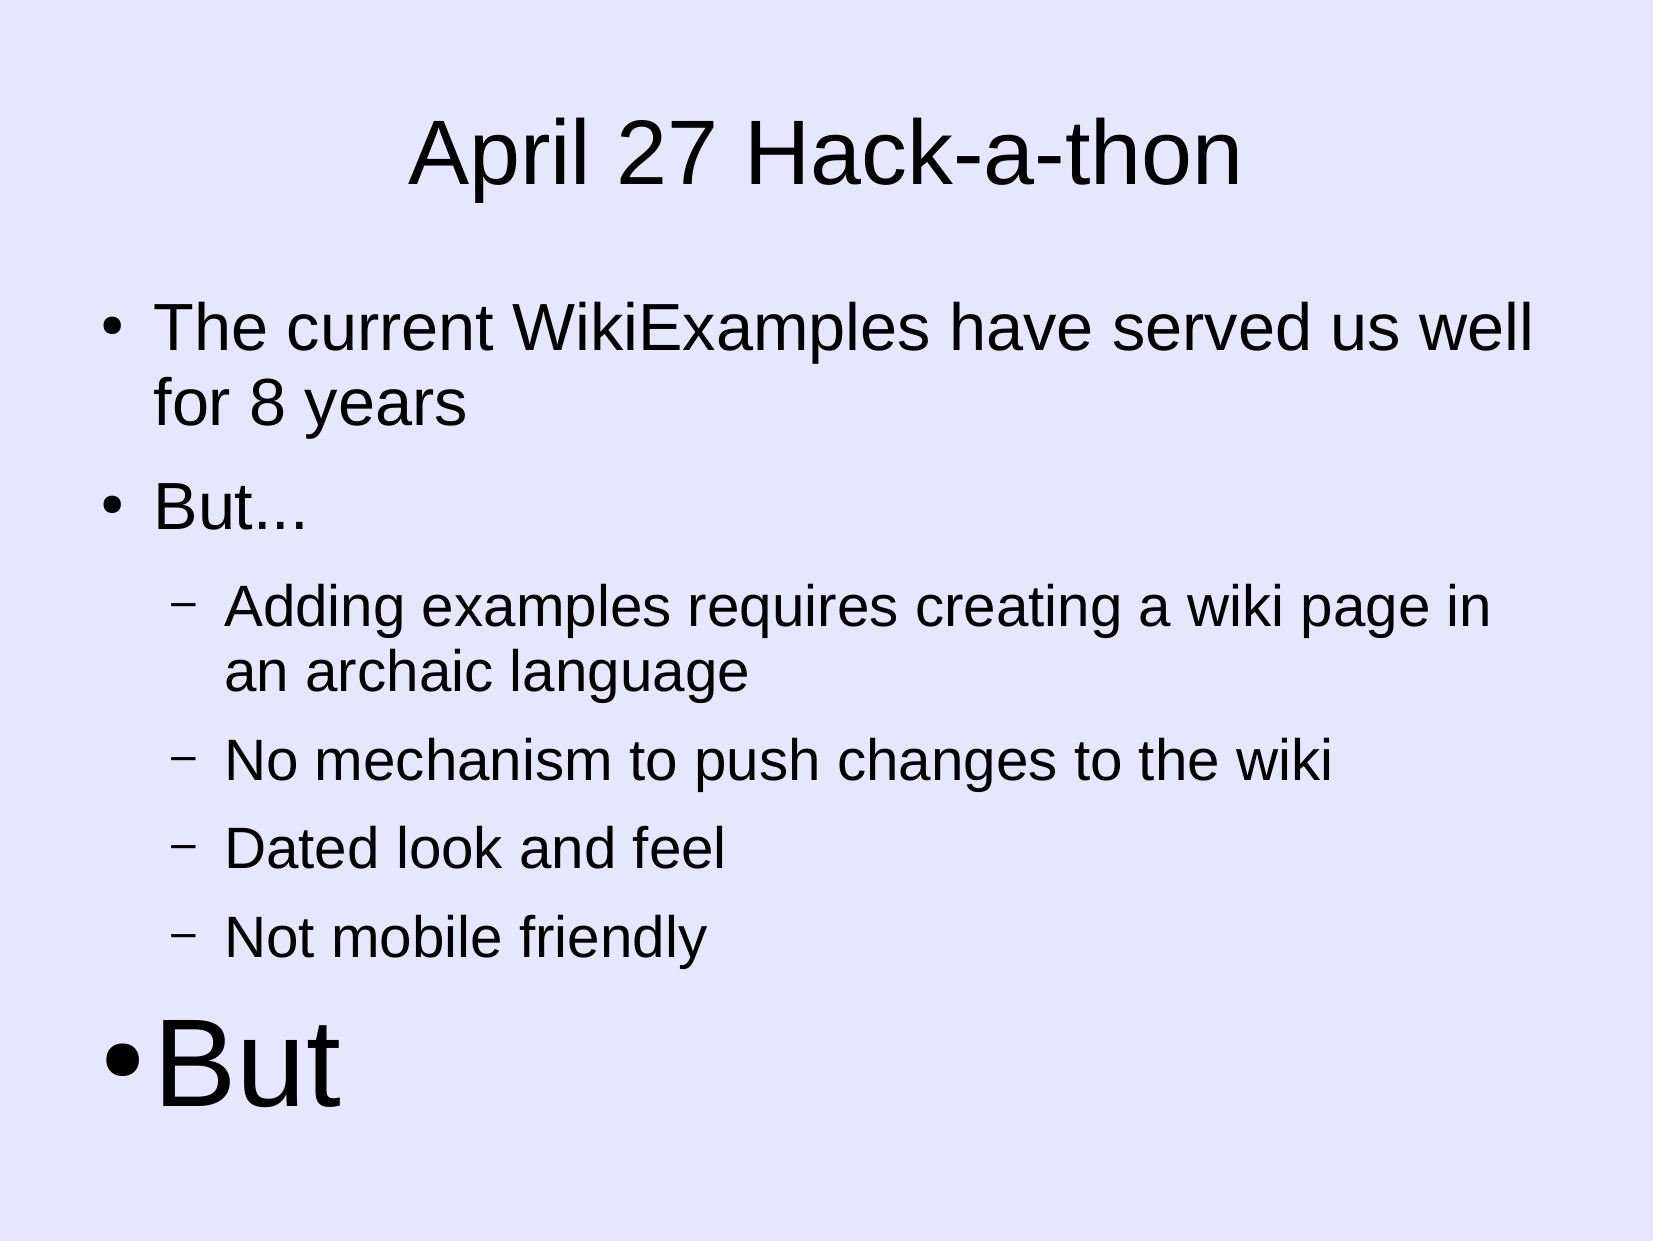

# April 27 Hack-a-thon
The current WikiExamples have served us well for 8 years
But...
Adding examples requires creating a wiki page in an archaic language
No mechanism to push changes to the wiki
Dated look and feel
Not mobile friendly
But